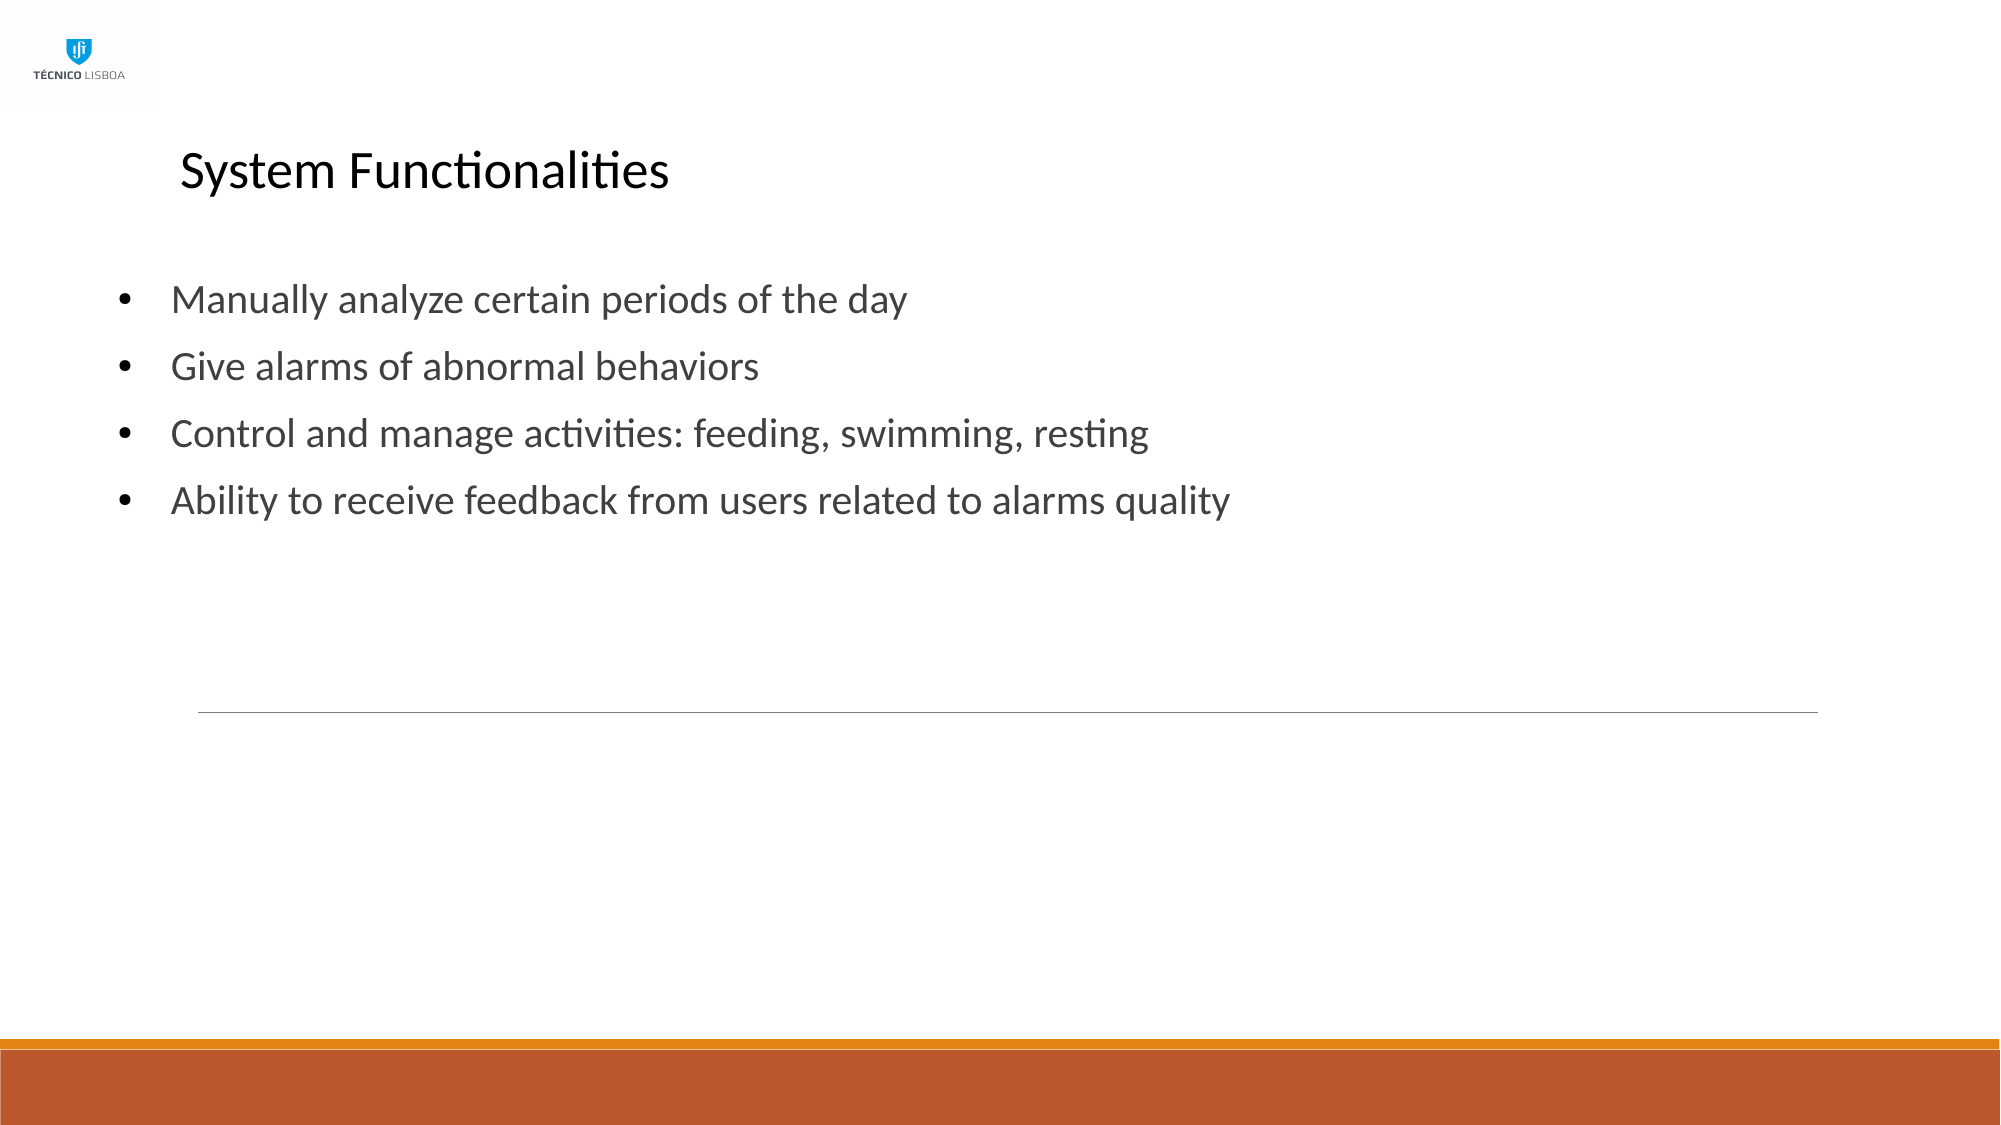

# System Functionalities
Manually analyze certain periods of the day
Give alarms of abnormal behaviors
Control and manage activities: feeding, swimming, resting
Ability to receive feedback from users related to alarms quality